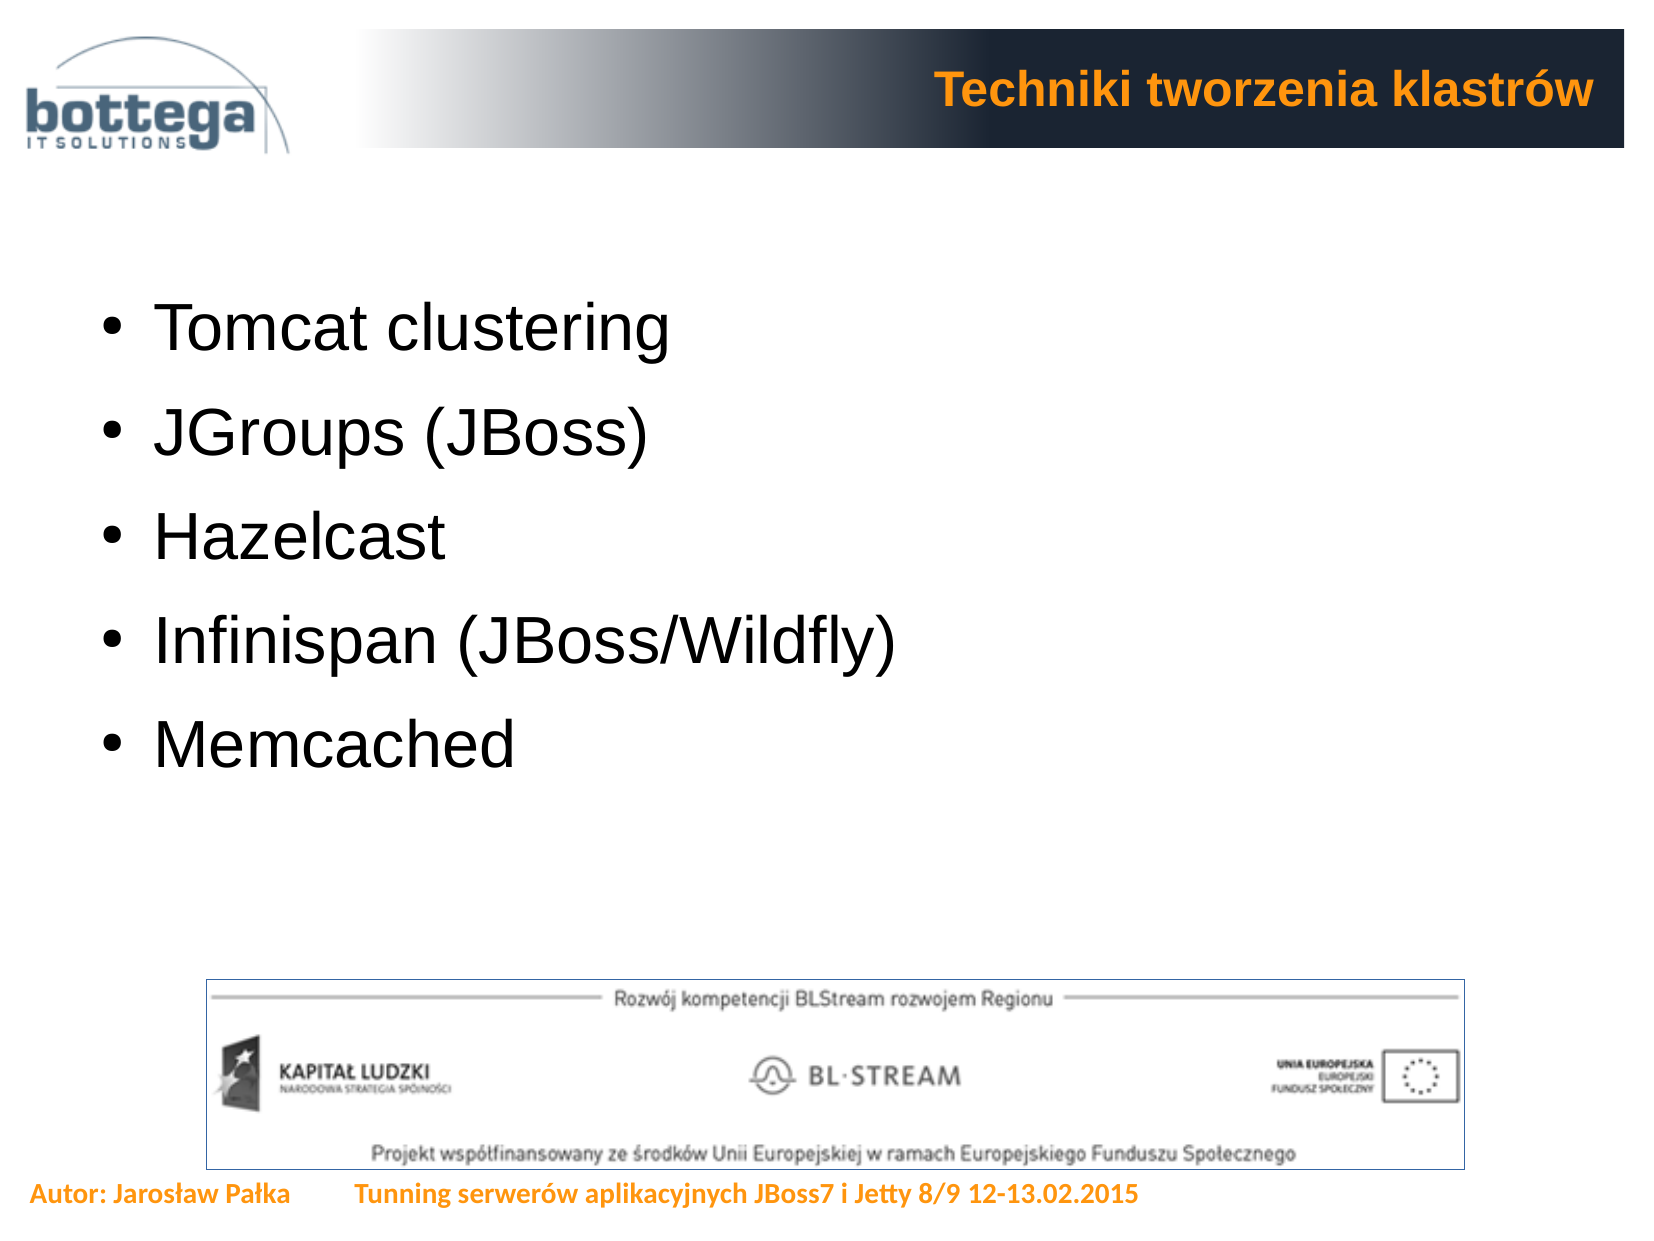

# Techniki tworzenia klastrów
Tomcat clustering
JGroups (JBoss)
Hazelcast
Infinispan (JBoss/Wildfly)
Memcached